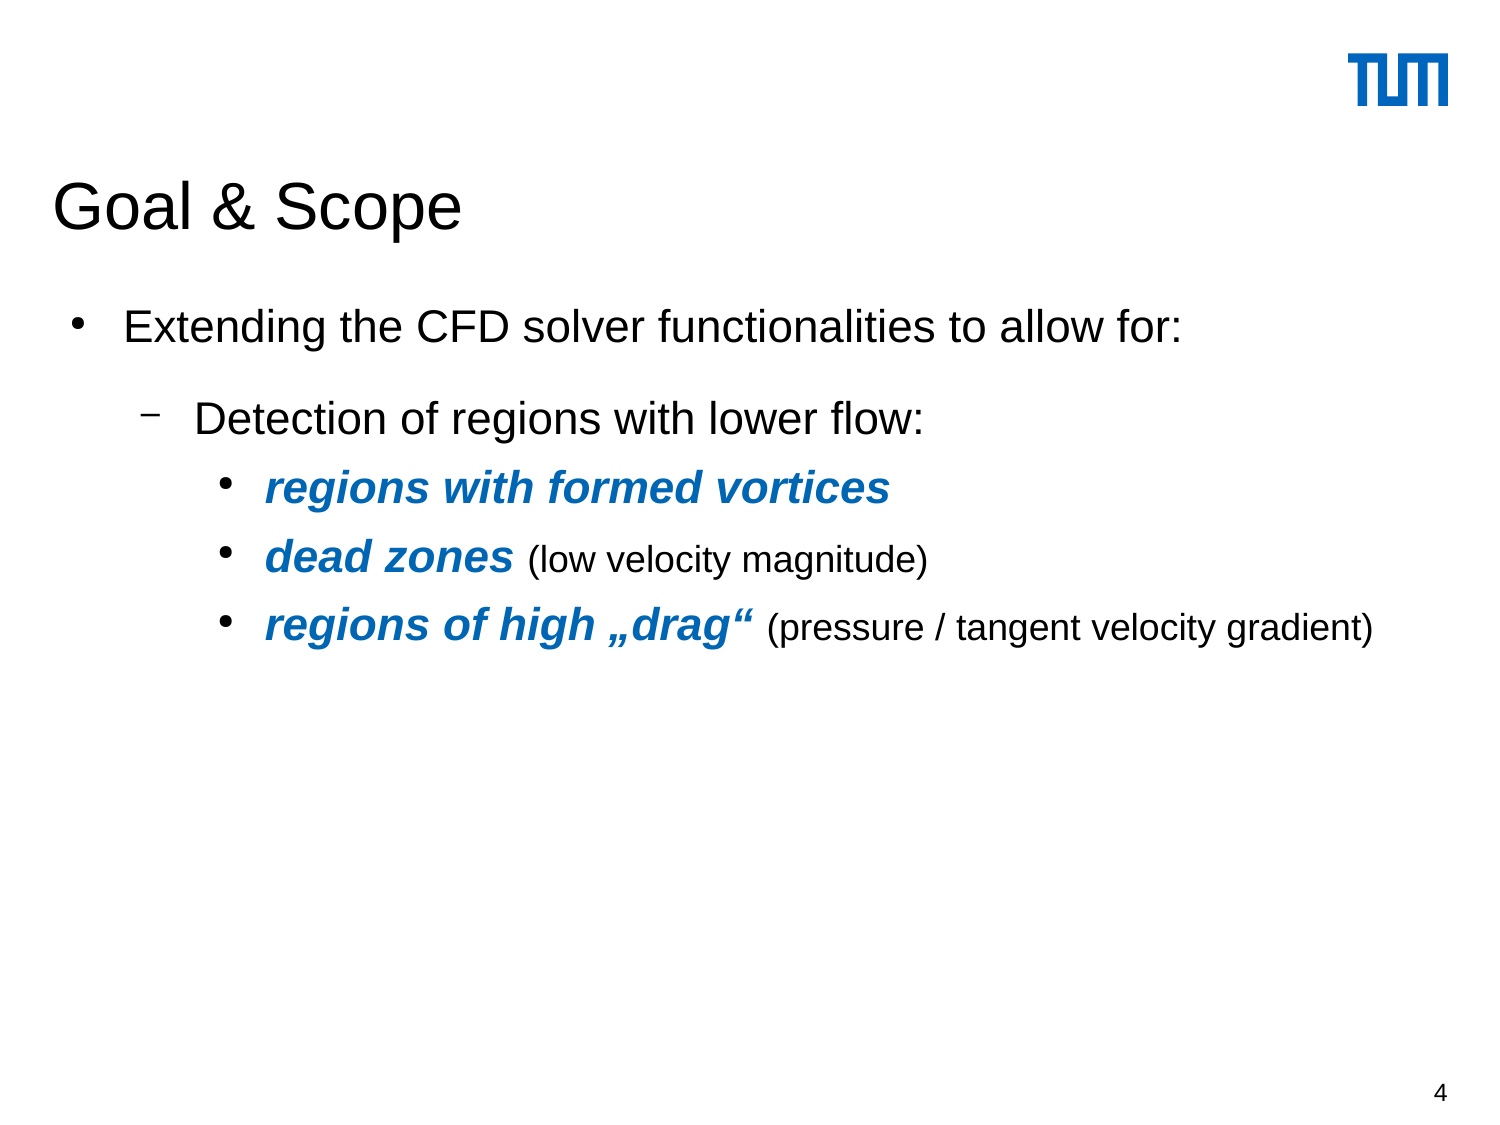

# Goal & Scope
Extending the CFD solver functionalities to allow for:
Detection of regions with lower flow:
regions with formed vortices
dead zones (low velocity magnitude)
regions of high „drag“ (pressure / tangent velocity gradient)